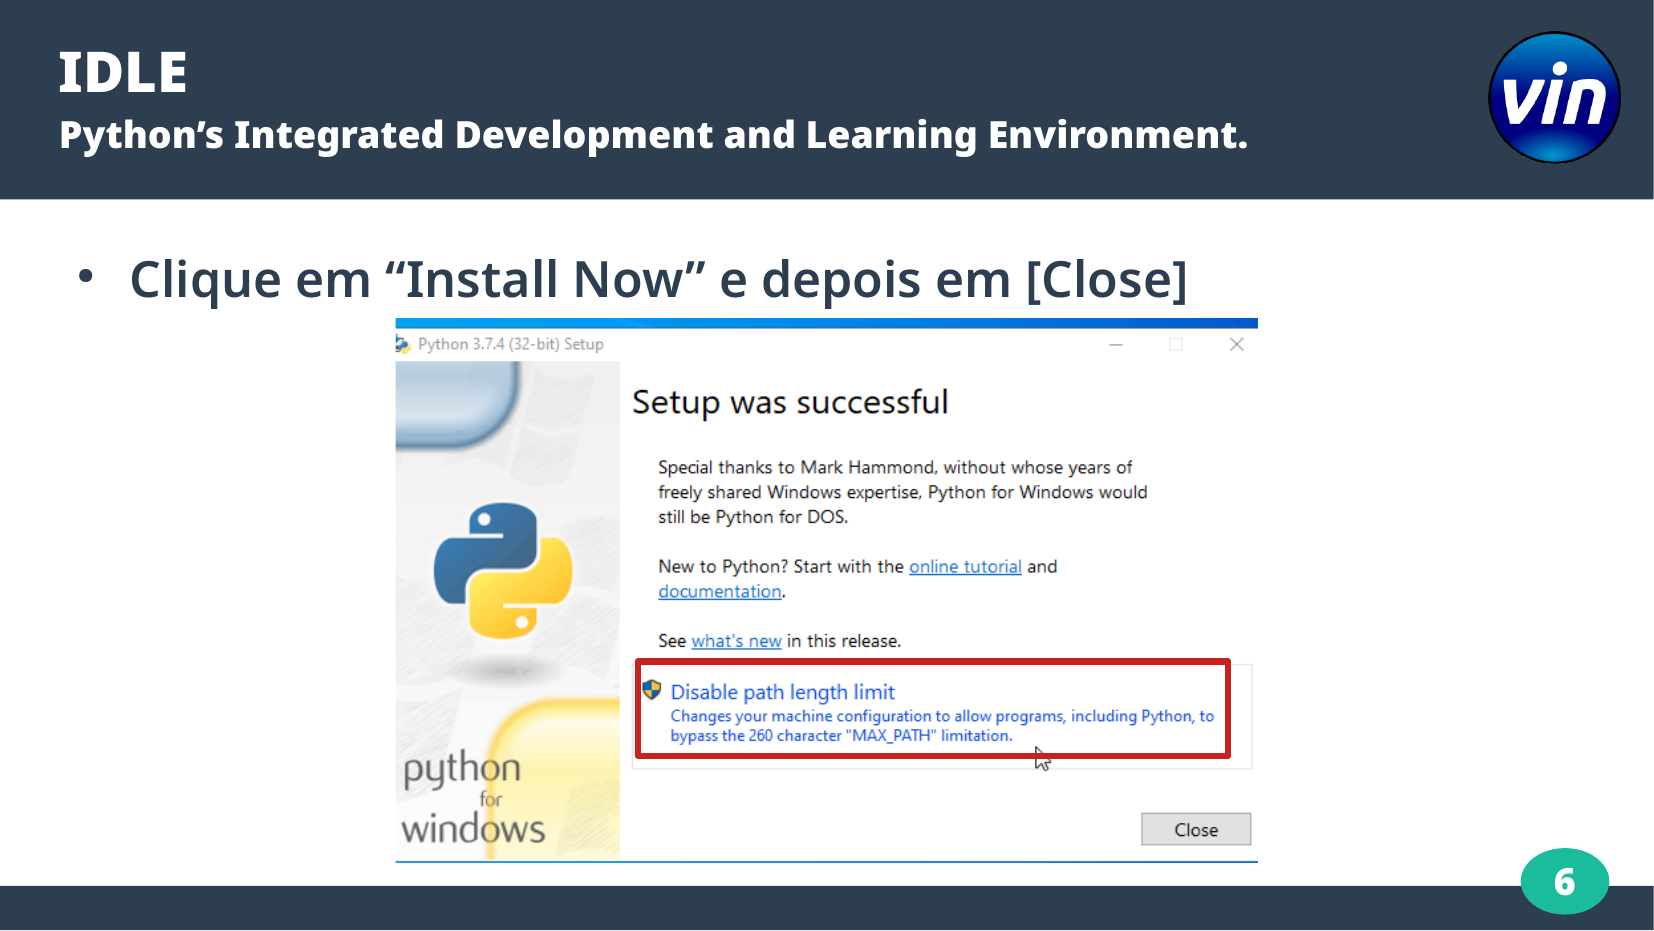

# IDLE Python’s Integrated Development and Learning Environment.
Clique em “Install Now” e depois em [Close]
6